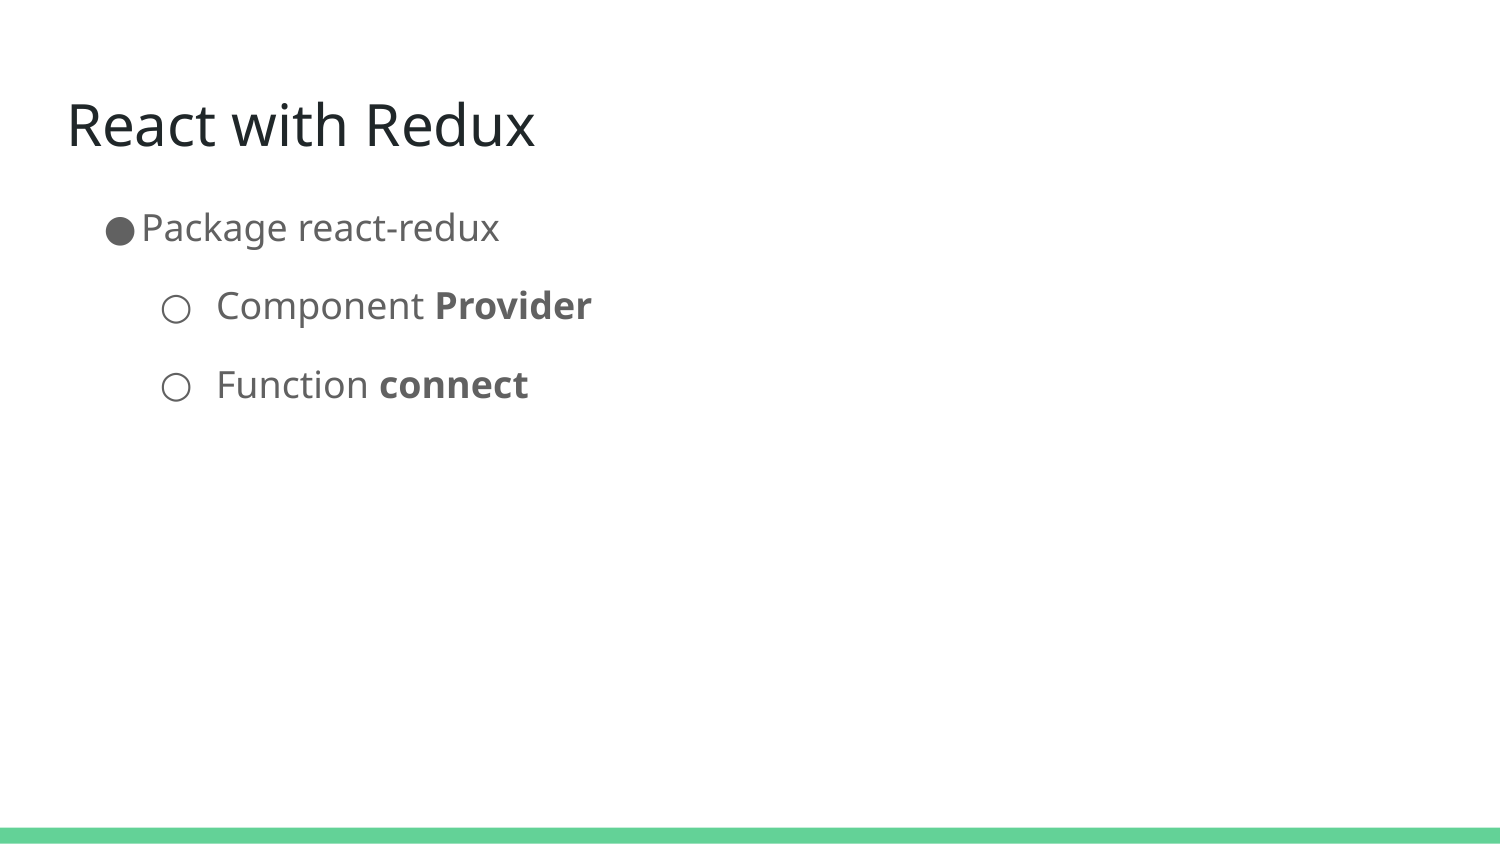

# React with Redux
Package react-redux
Component Provider
Function connect